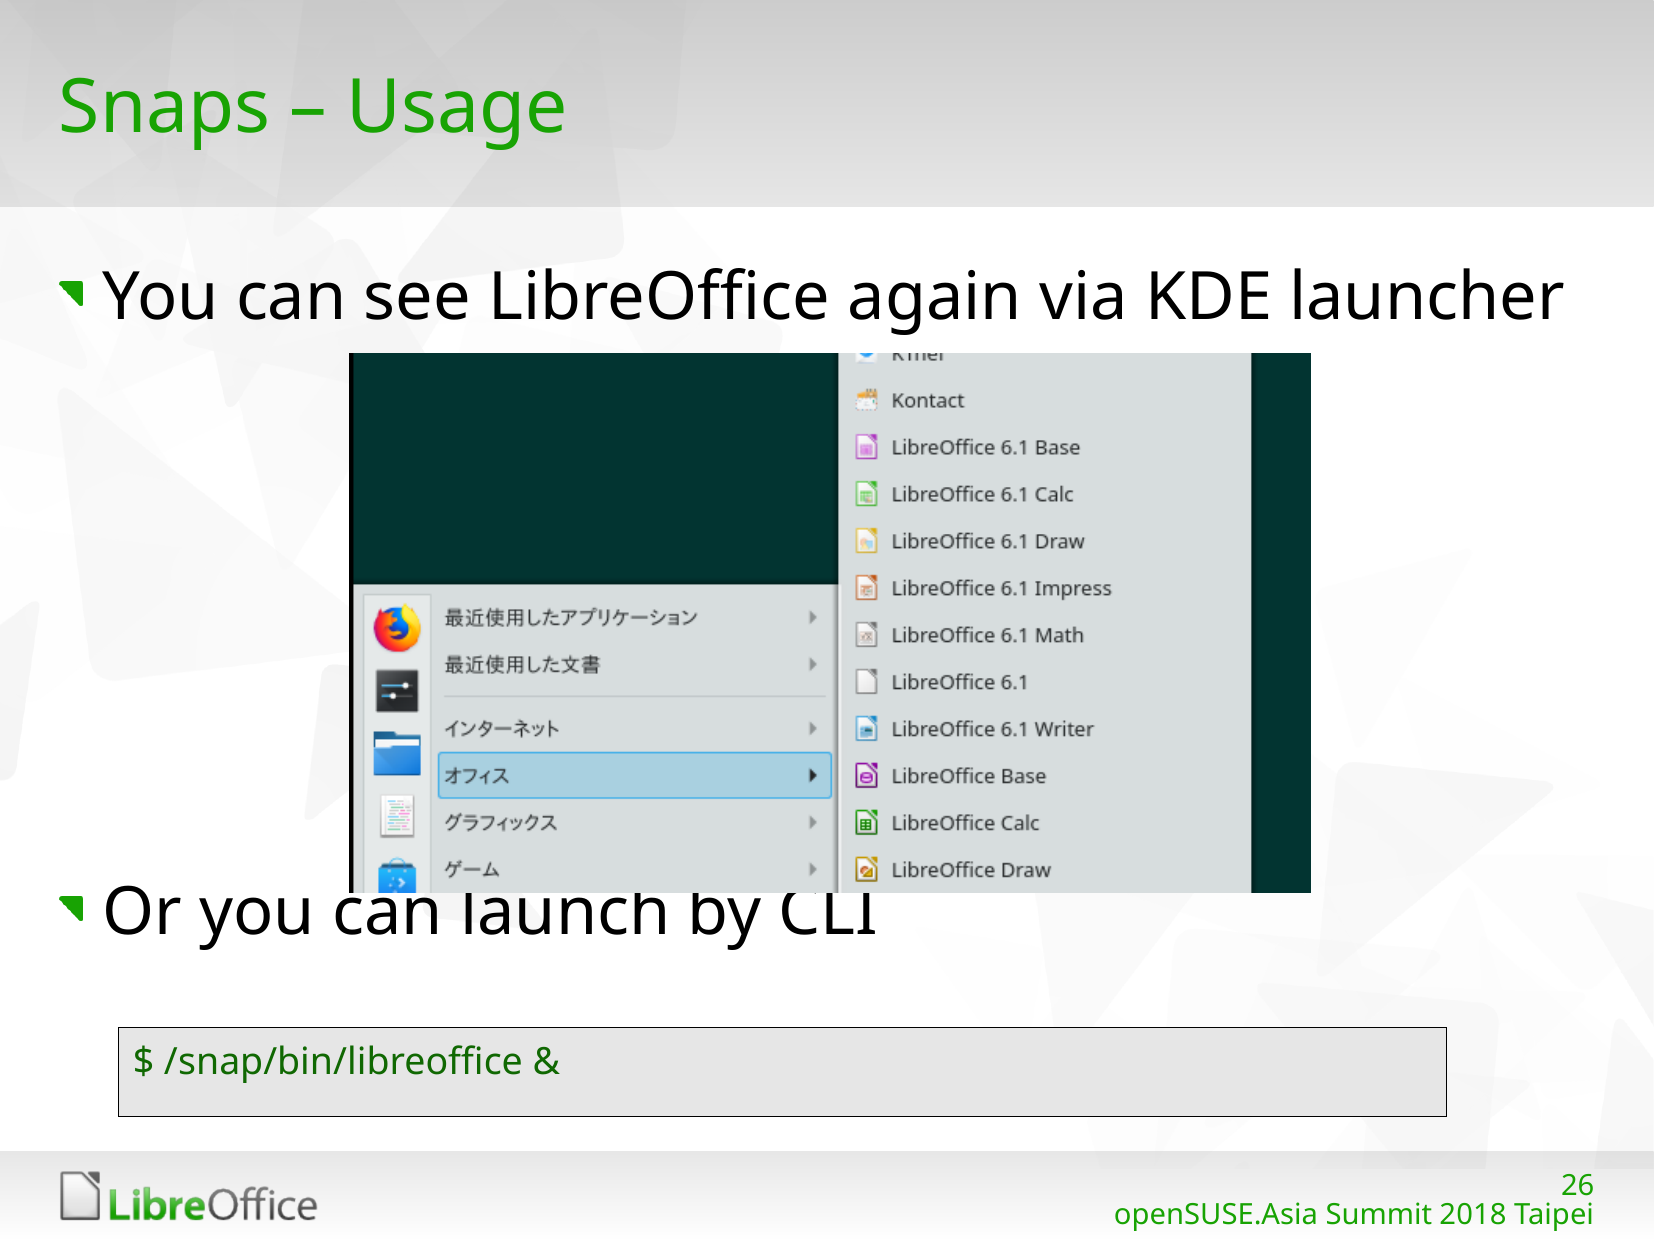

# Snaps – Usage
You can see LibreOffice again via KDE launcher
Or you can launch by CLI
$ /snap/bin/libreoffice &
26
openSUSE.Asia Summit 2018 Taipei